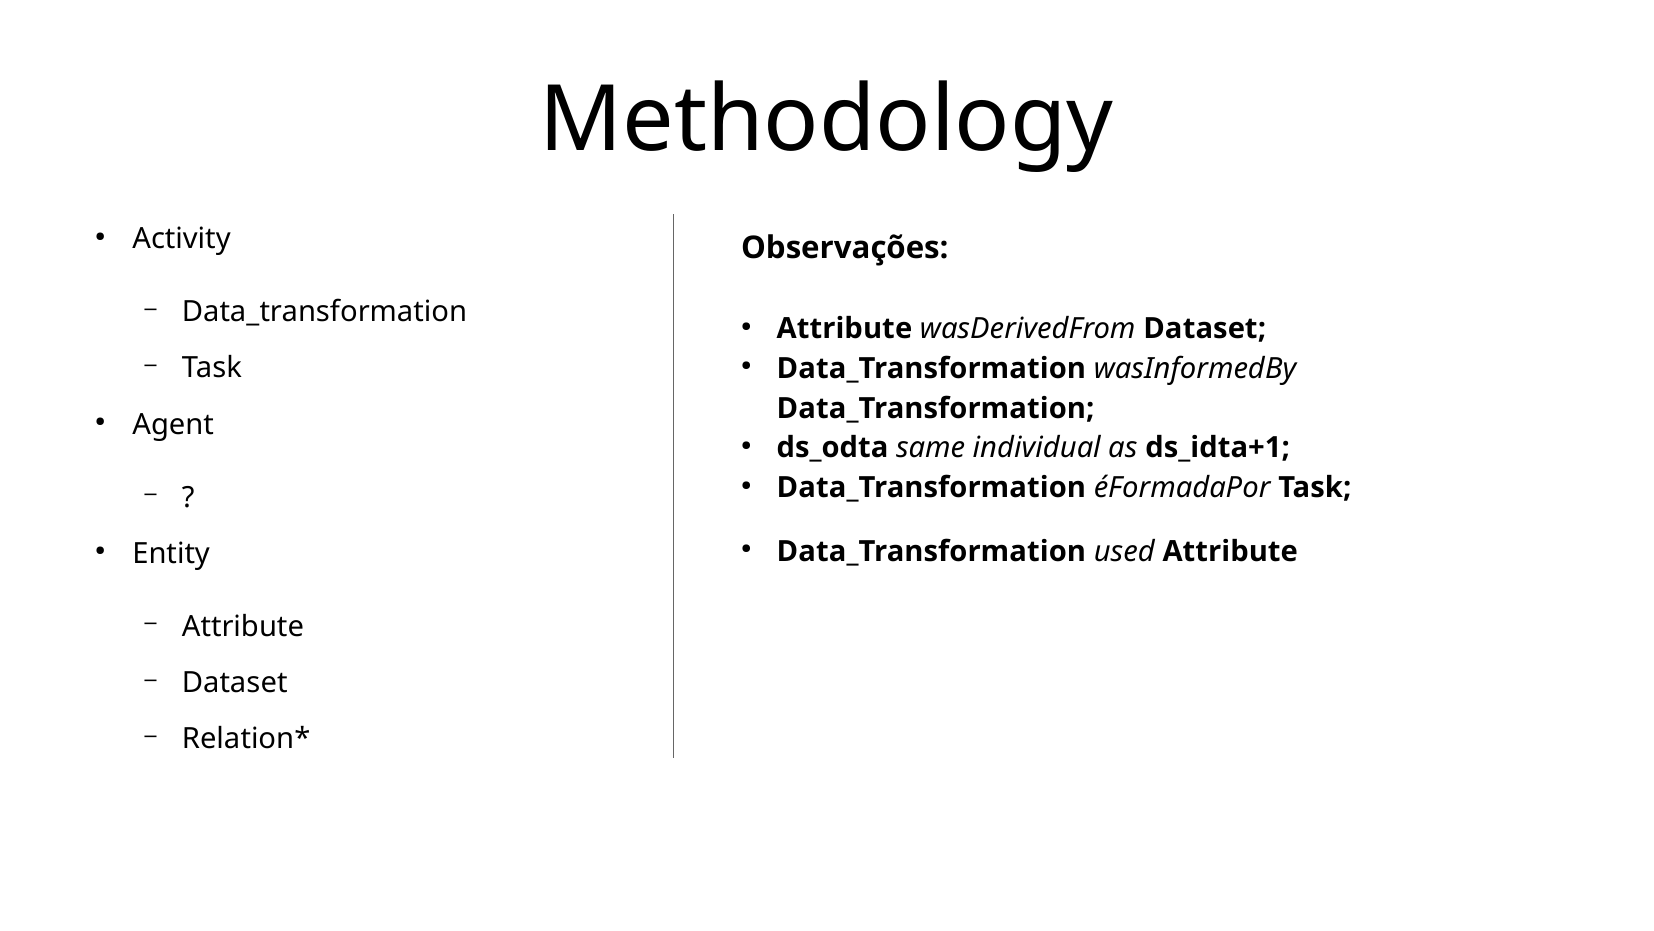

# Methodology
Activity
Data_transformation
Task
Agent
?
Entity
Attribute
Dataset
Relation*
Observações:
Attribute wasDerivedFrom Dataset;
Data_Transformation wasInformedBy Data_Transformation;
ds_odta same individual as ds_idta+1;
Data_Transformation éFormadaPor Task;
Data_Transformation used Attribute